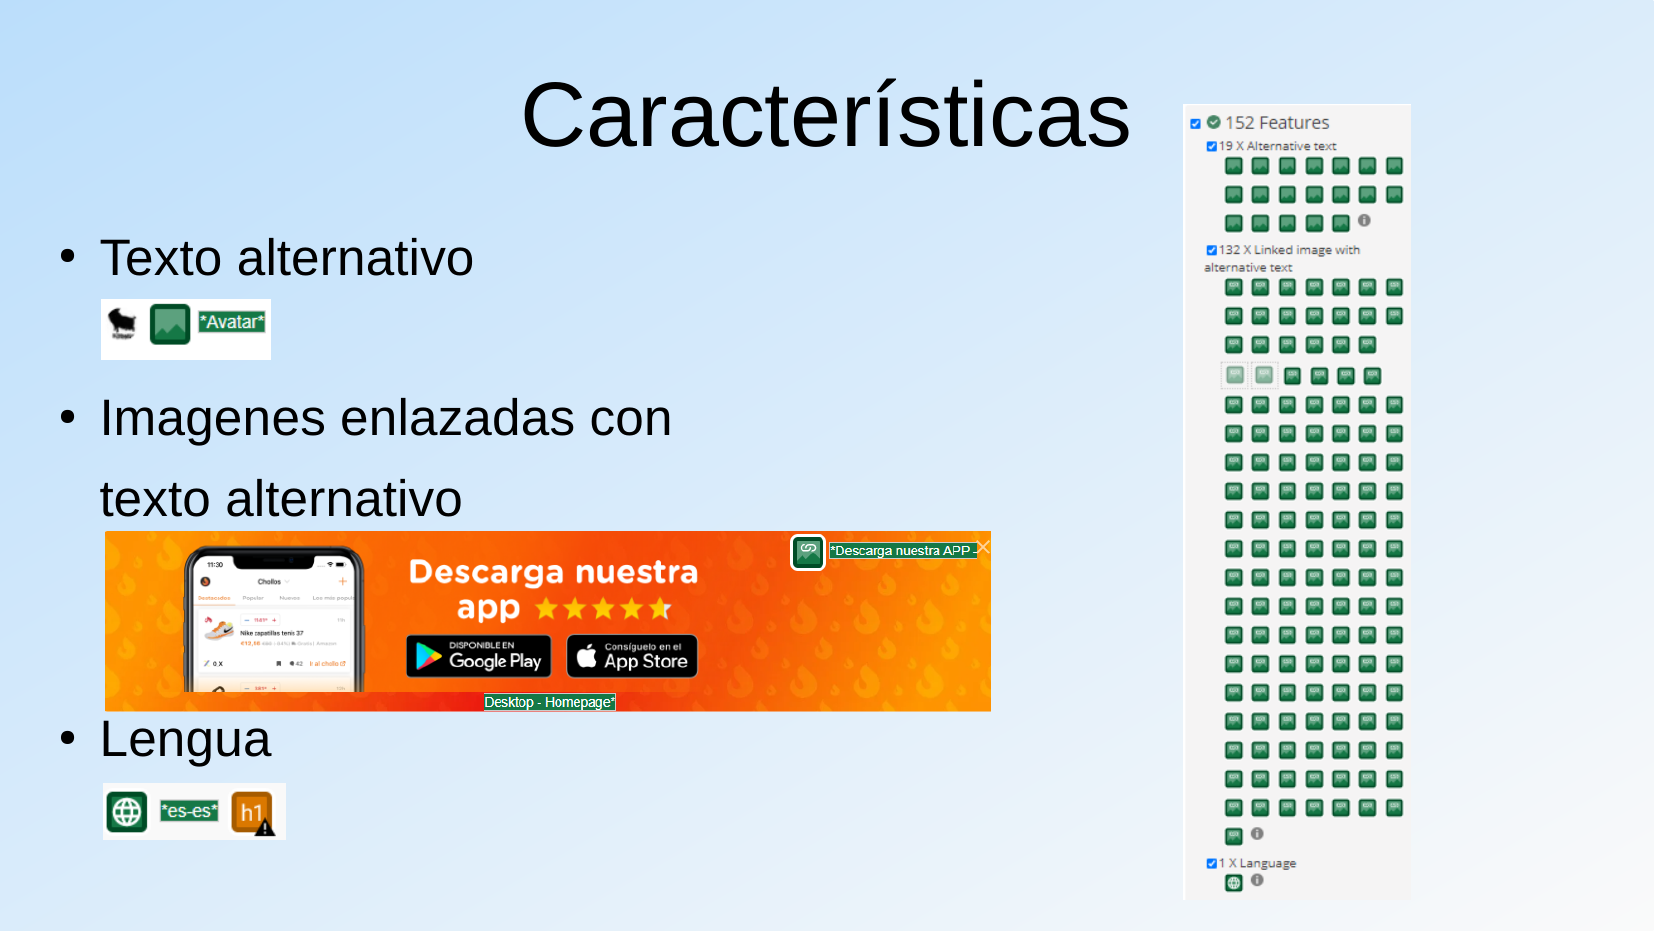

# Características
Texto alternativo
Imagenes enlazadas con
texto alternativo
Lengua